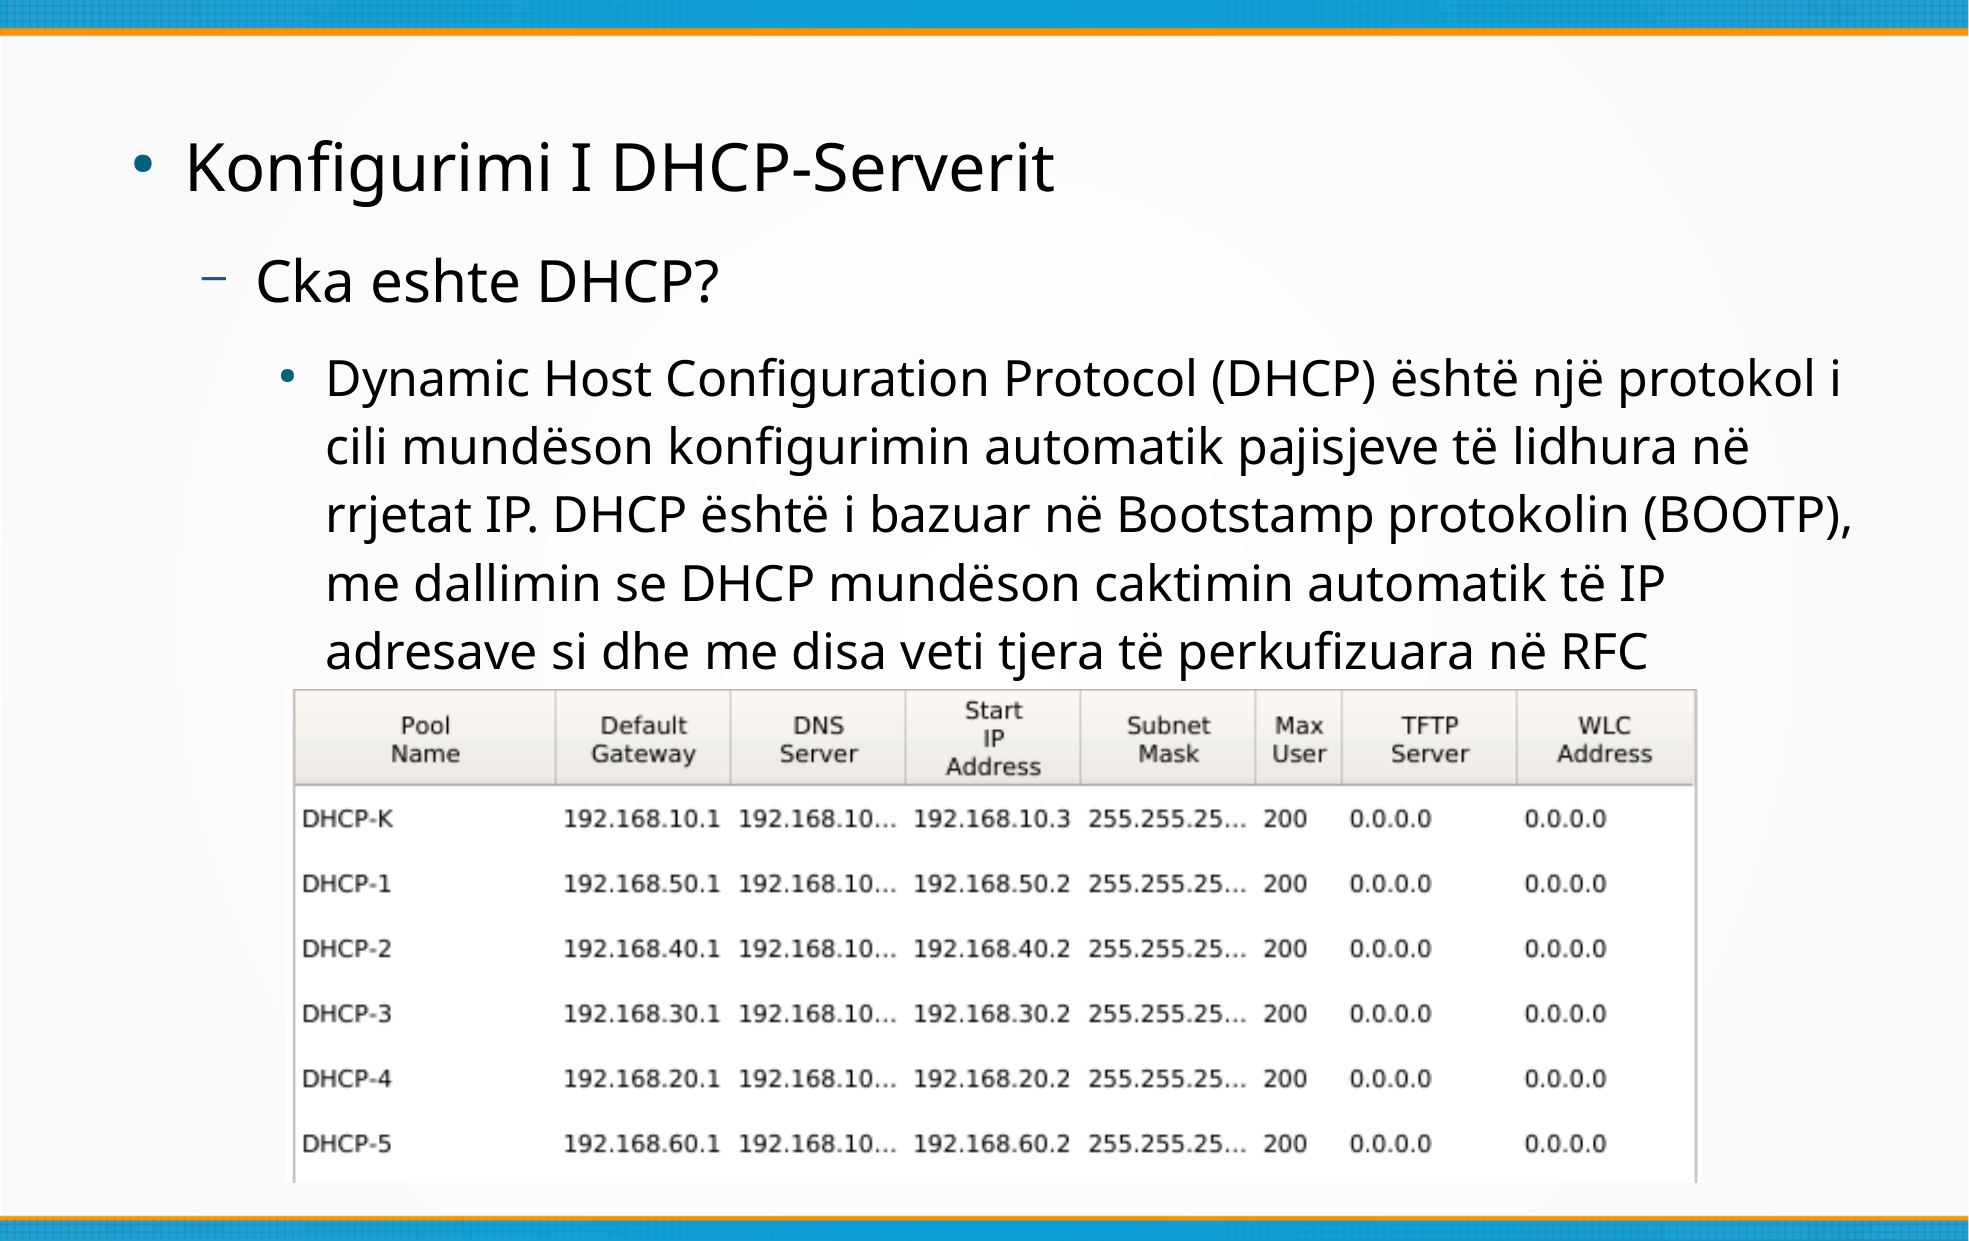

# Konfigurimi I DHCP-Serverit
Cka eshte DHCP?
Dynamic Host Configuration Protocol (DHCP) është një protokol i cili mundëson konfigurimin automatik pajisjeve të lidhura në rrjetat IP. DHCP është i bazuar në Bootstamp protokolin (BOOTP), me dallimin se DHCP mundëson caktimin automatik të IP adresave si dhe me disa veti tjera të perkufizuara në RFC